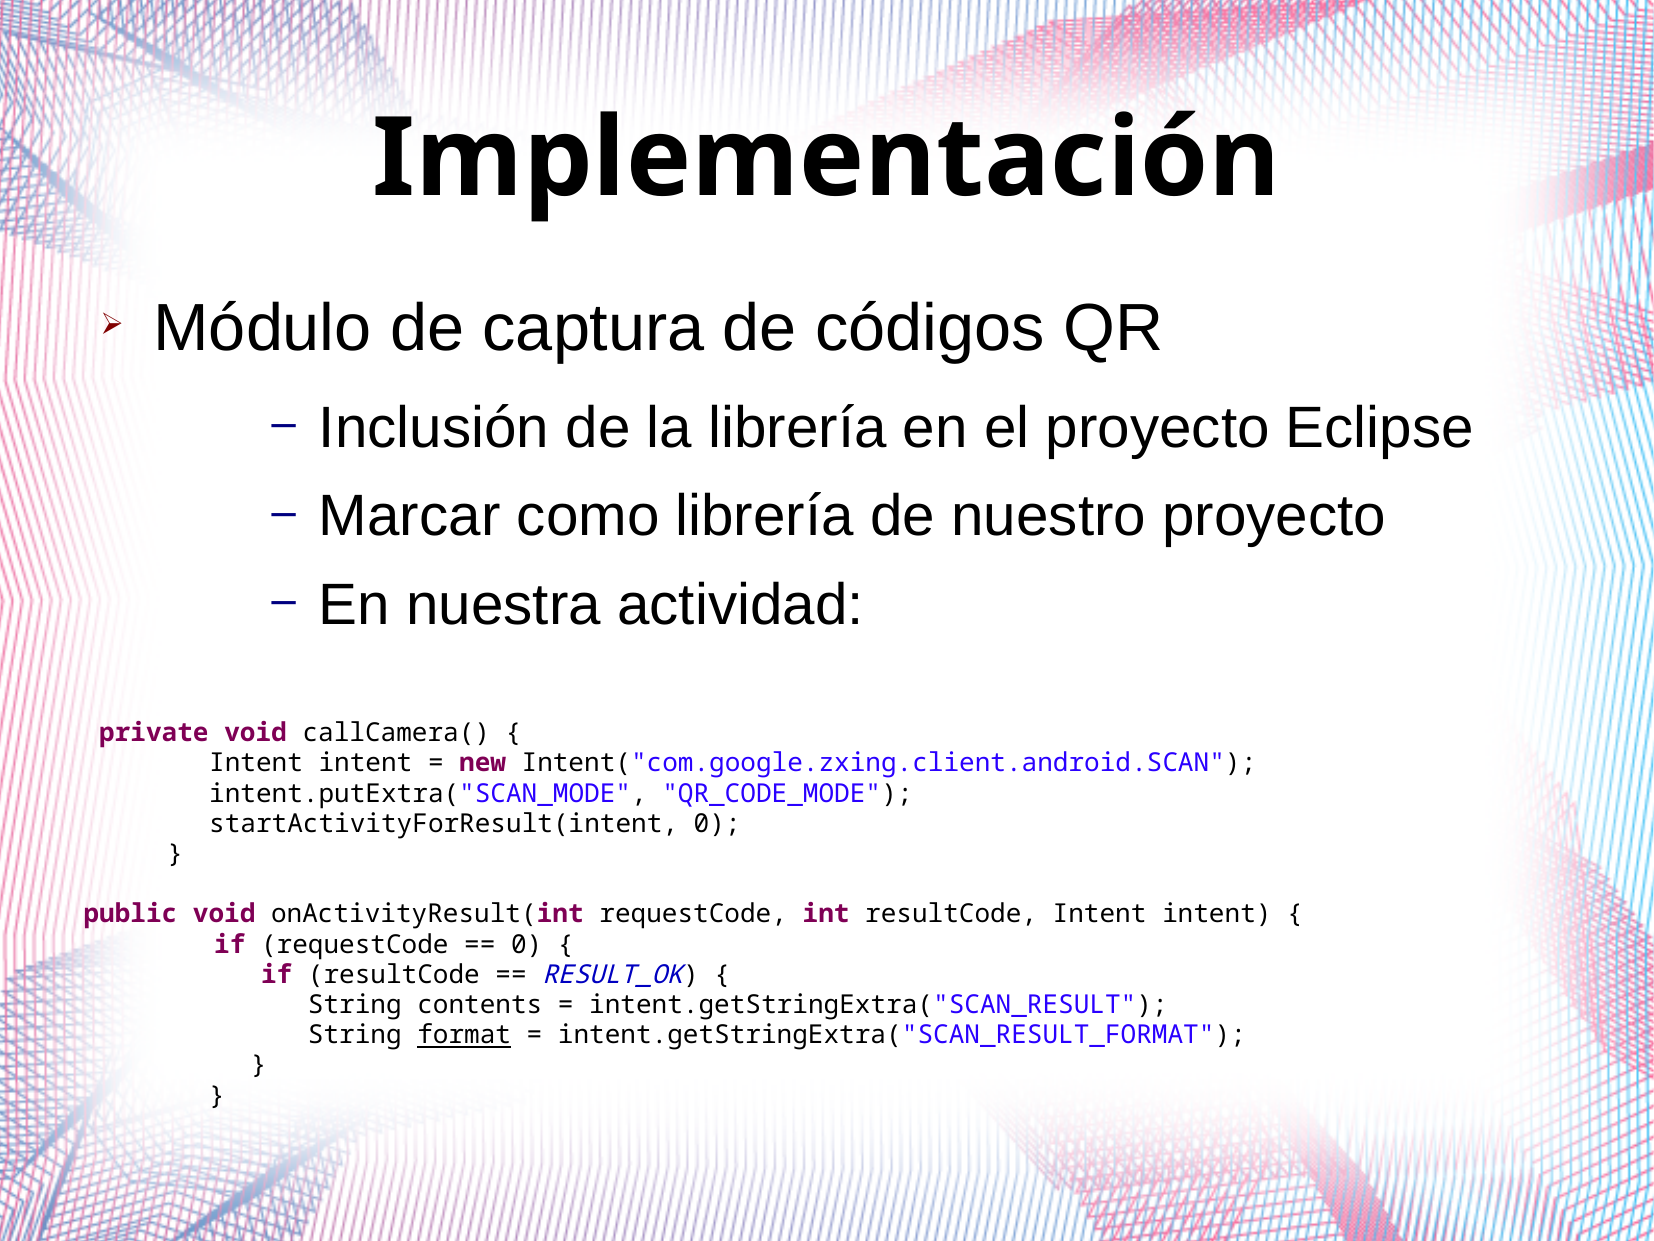

# Implementación
Módulo de captura de códigos QR
Inclusión de la librería en el proyecto Eclipse
Marcar como librería de nuestro proyecto
En nuestra actividad: